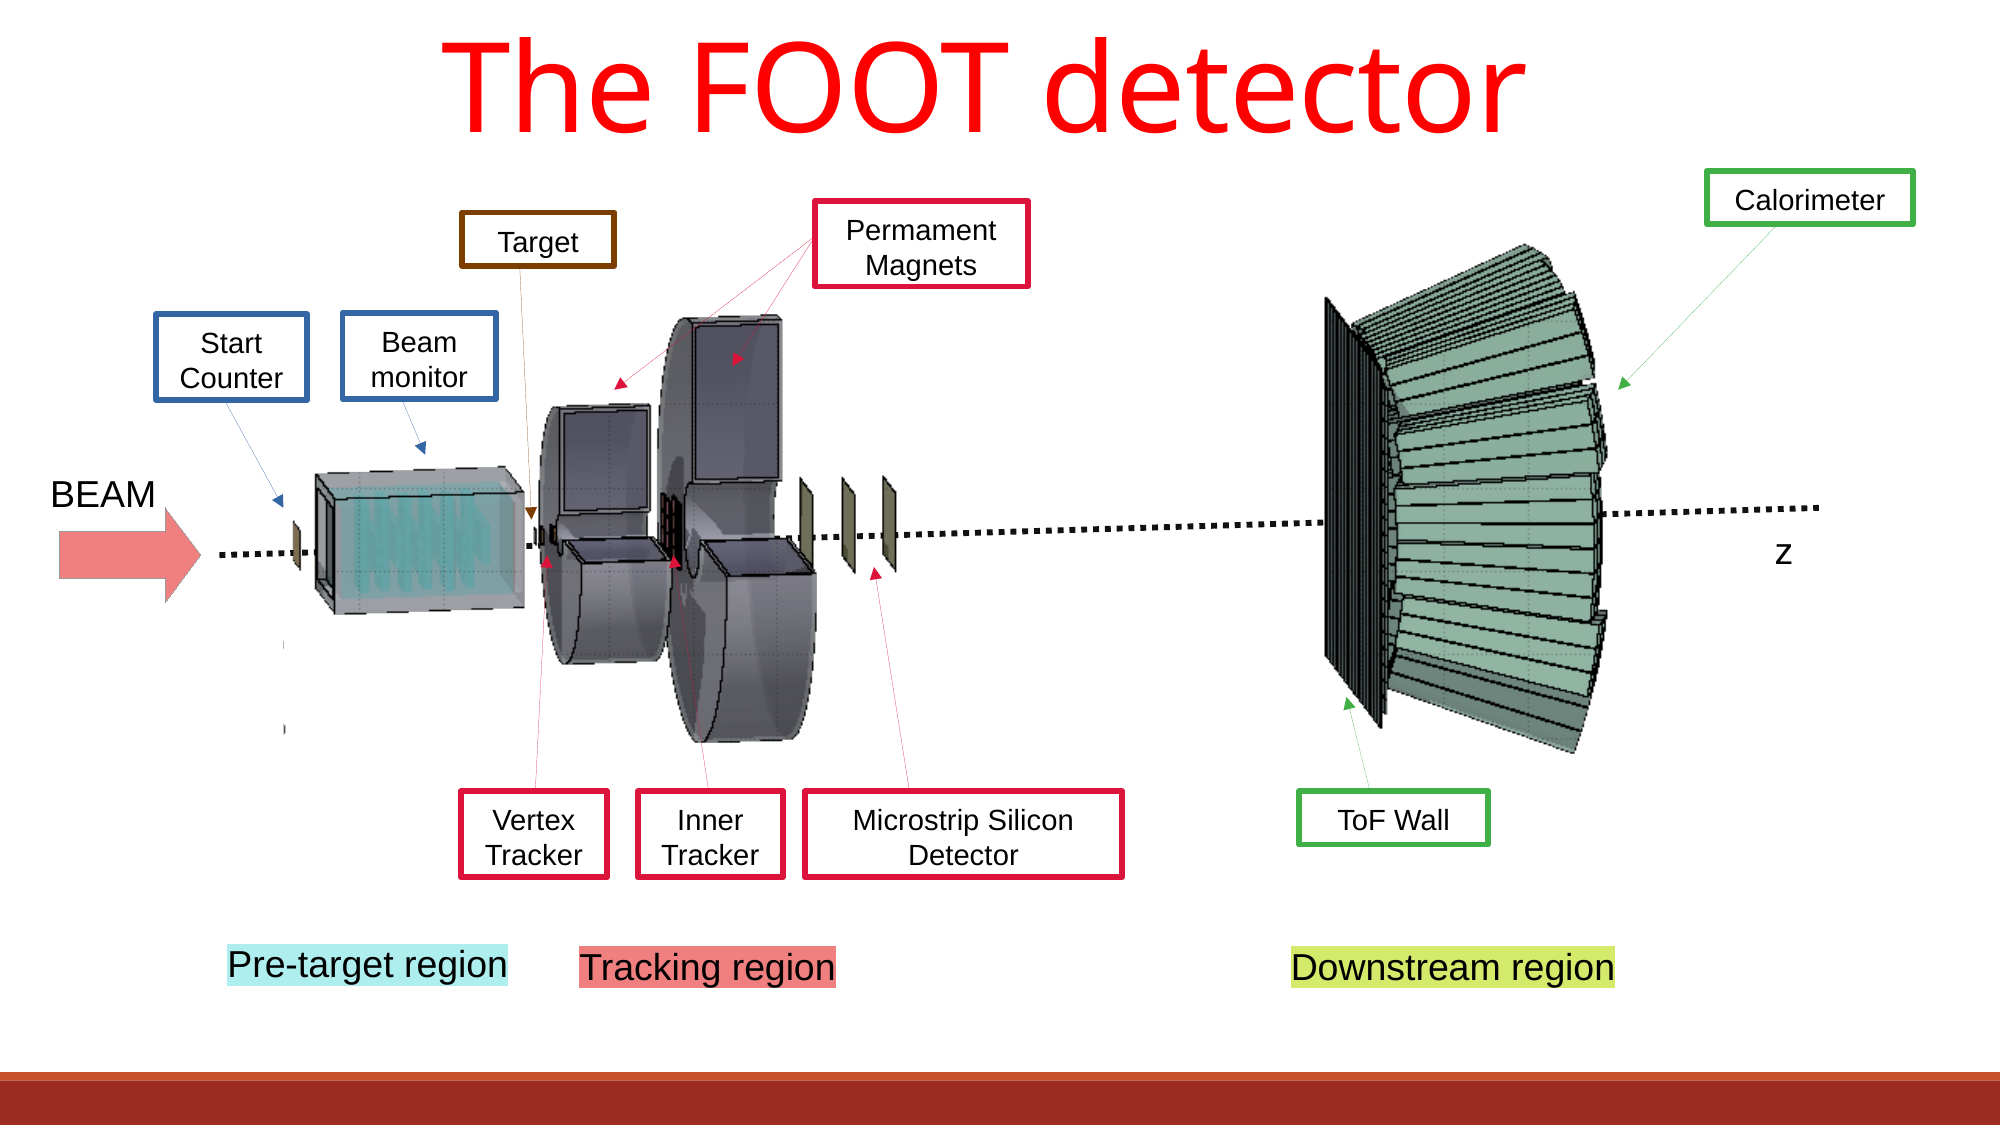

The FOOT detector
Calorimeter
Permament
Magnets
Target
Beam
monitor
Start
Counter
BEAM
z
Vertex
Tracker
Inner
Tracker
Microstrip Silicon
Detector
ToF Wall
Pre-target region
Tracking region
Downstream region